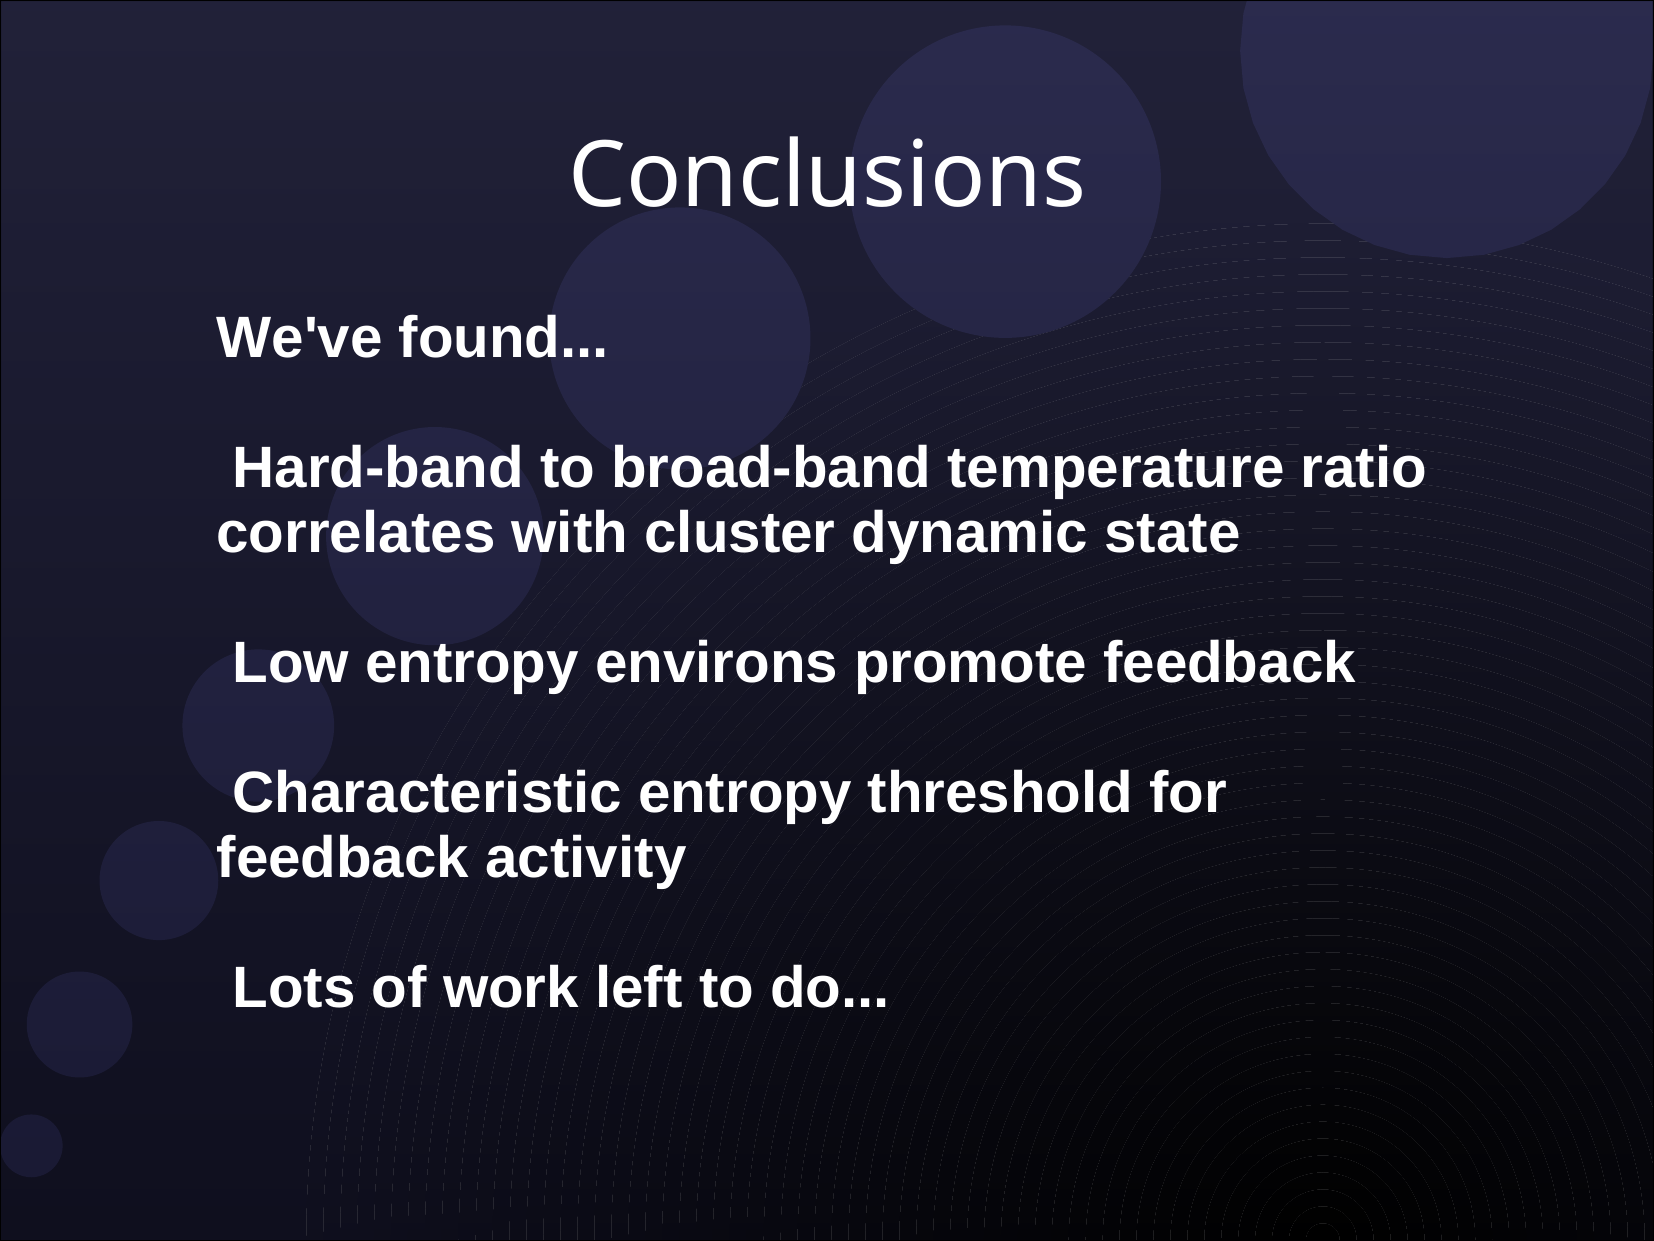

# Conclusions
We've found...
 Hard-band to broad-band temperature ratio correlates with cluster dynamic state
 Low entropy environs promote feedback
 Characteristic entropy threshold for feedback activity
 Lots of work left to do...